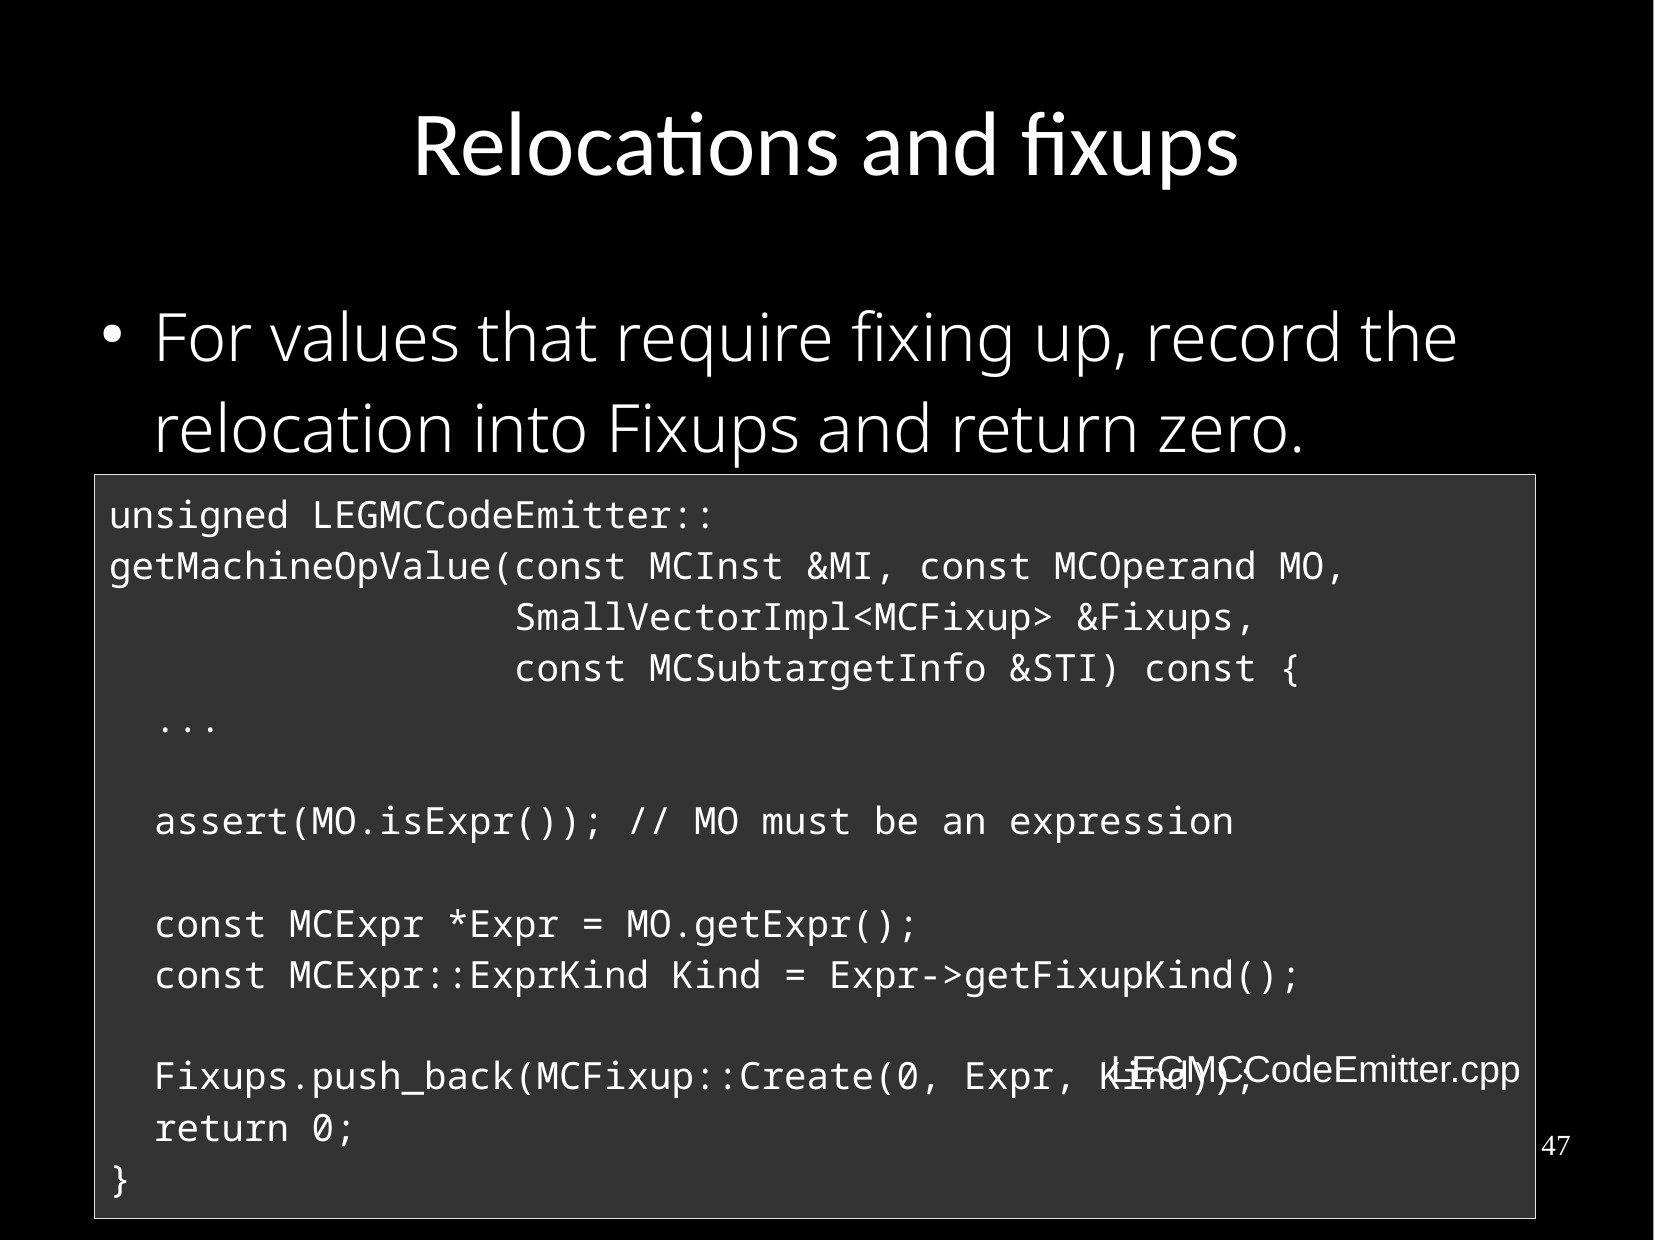

# Relocations and fixups
For values that require fixing up, record the relocation into Fixups and return zero.
unsigned LEGMCCodeEmitter::
getMachineOpValue(const MCInst &MI, const MCOperand MO,
 SmallVectorImpl<MCFixup> &Fixups,
 const MCSubtargetInfo &STI) const {
 ...
 assert(MO.isExpr()); // MO must be an expression
 const MCExpr *Expr = MO.getExpr();
 const MCExpr::ExprKind Kind = Expr->getFixupKind();
 Fixups.push_back(MCFixup::Create(0, Expr, Kind));
 return 0;
}
LEGMCCodeEmitter.cpp
47